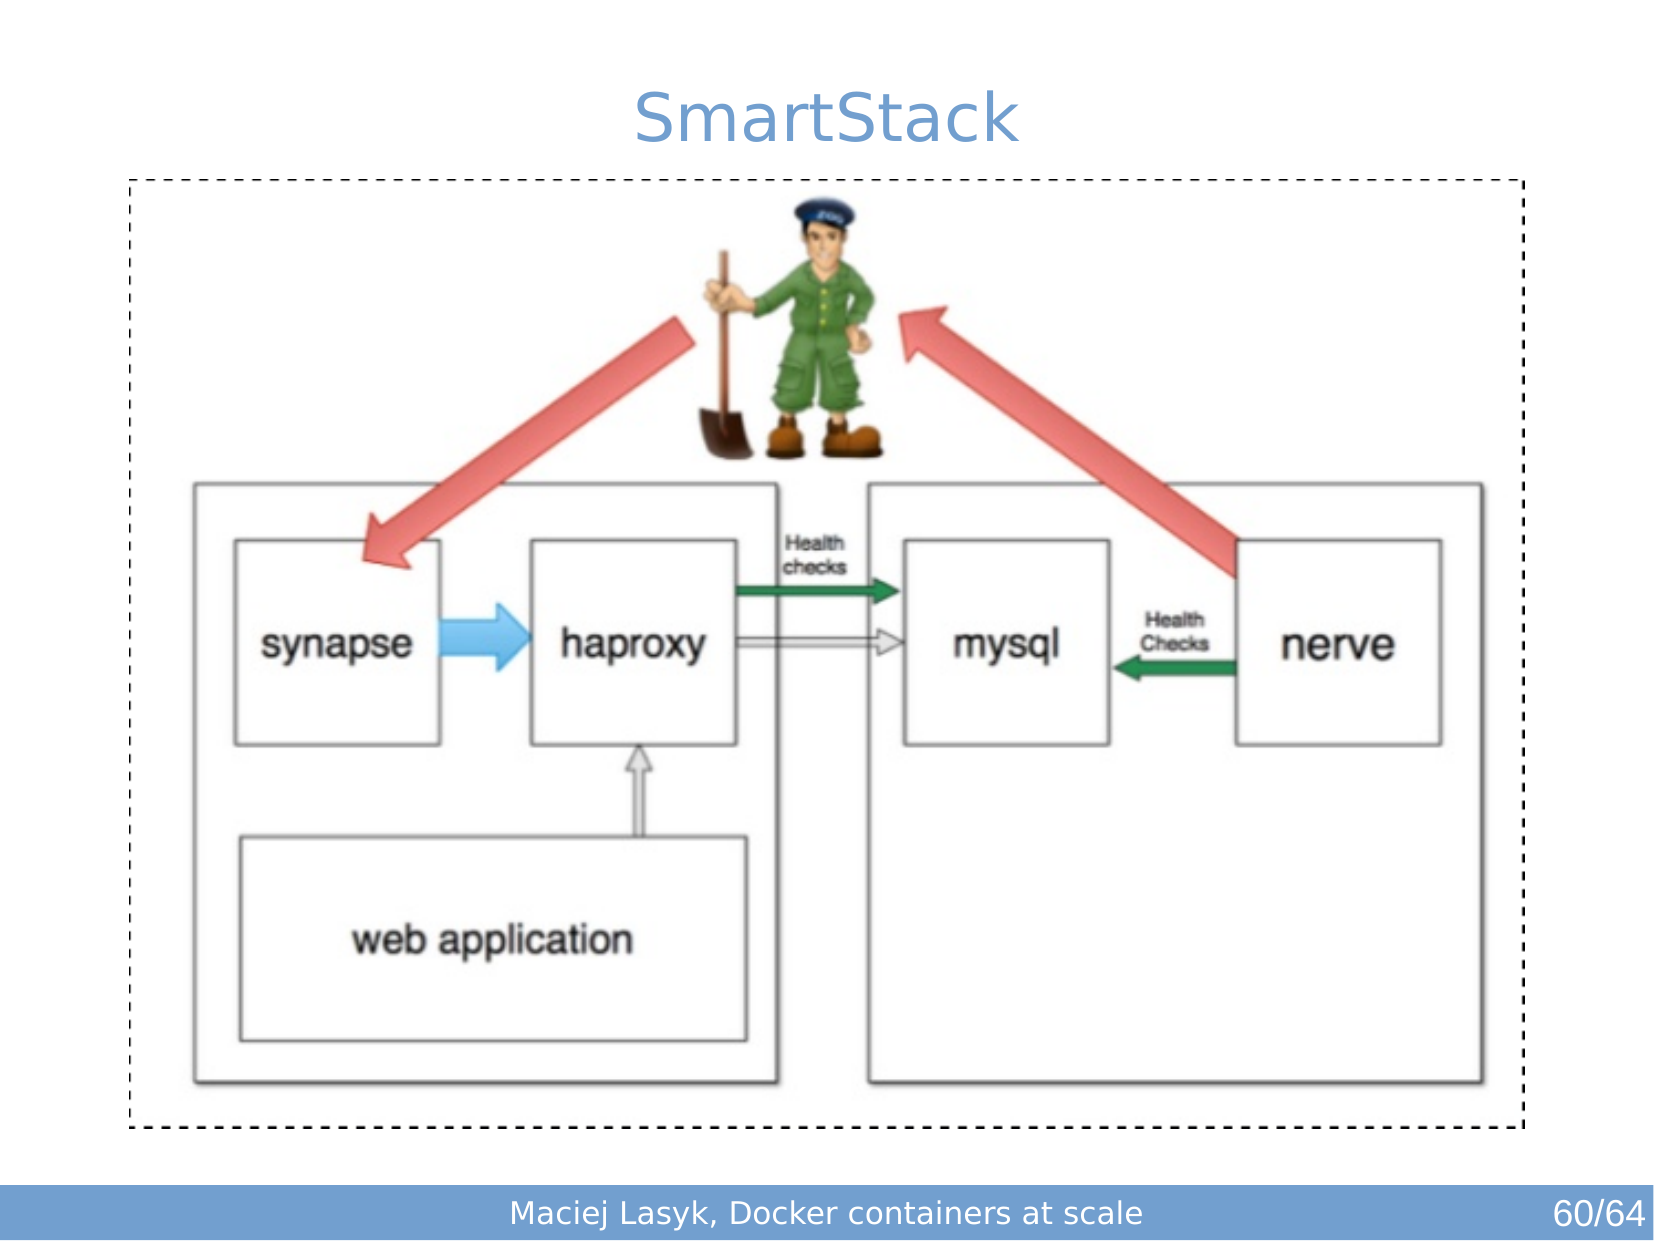

SmartStack
 60/64
Maciej Lasyk, Docker containers at scale